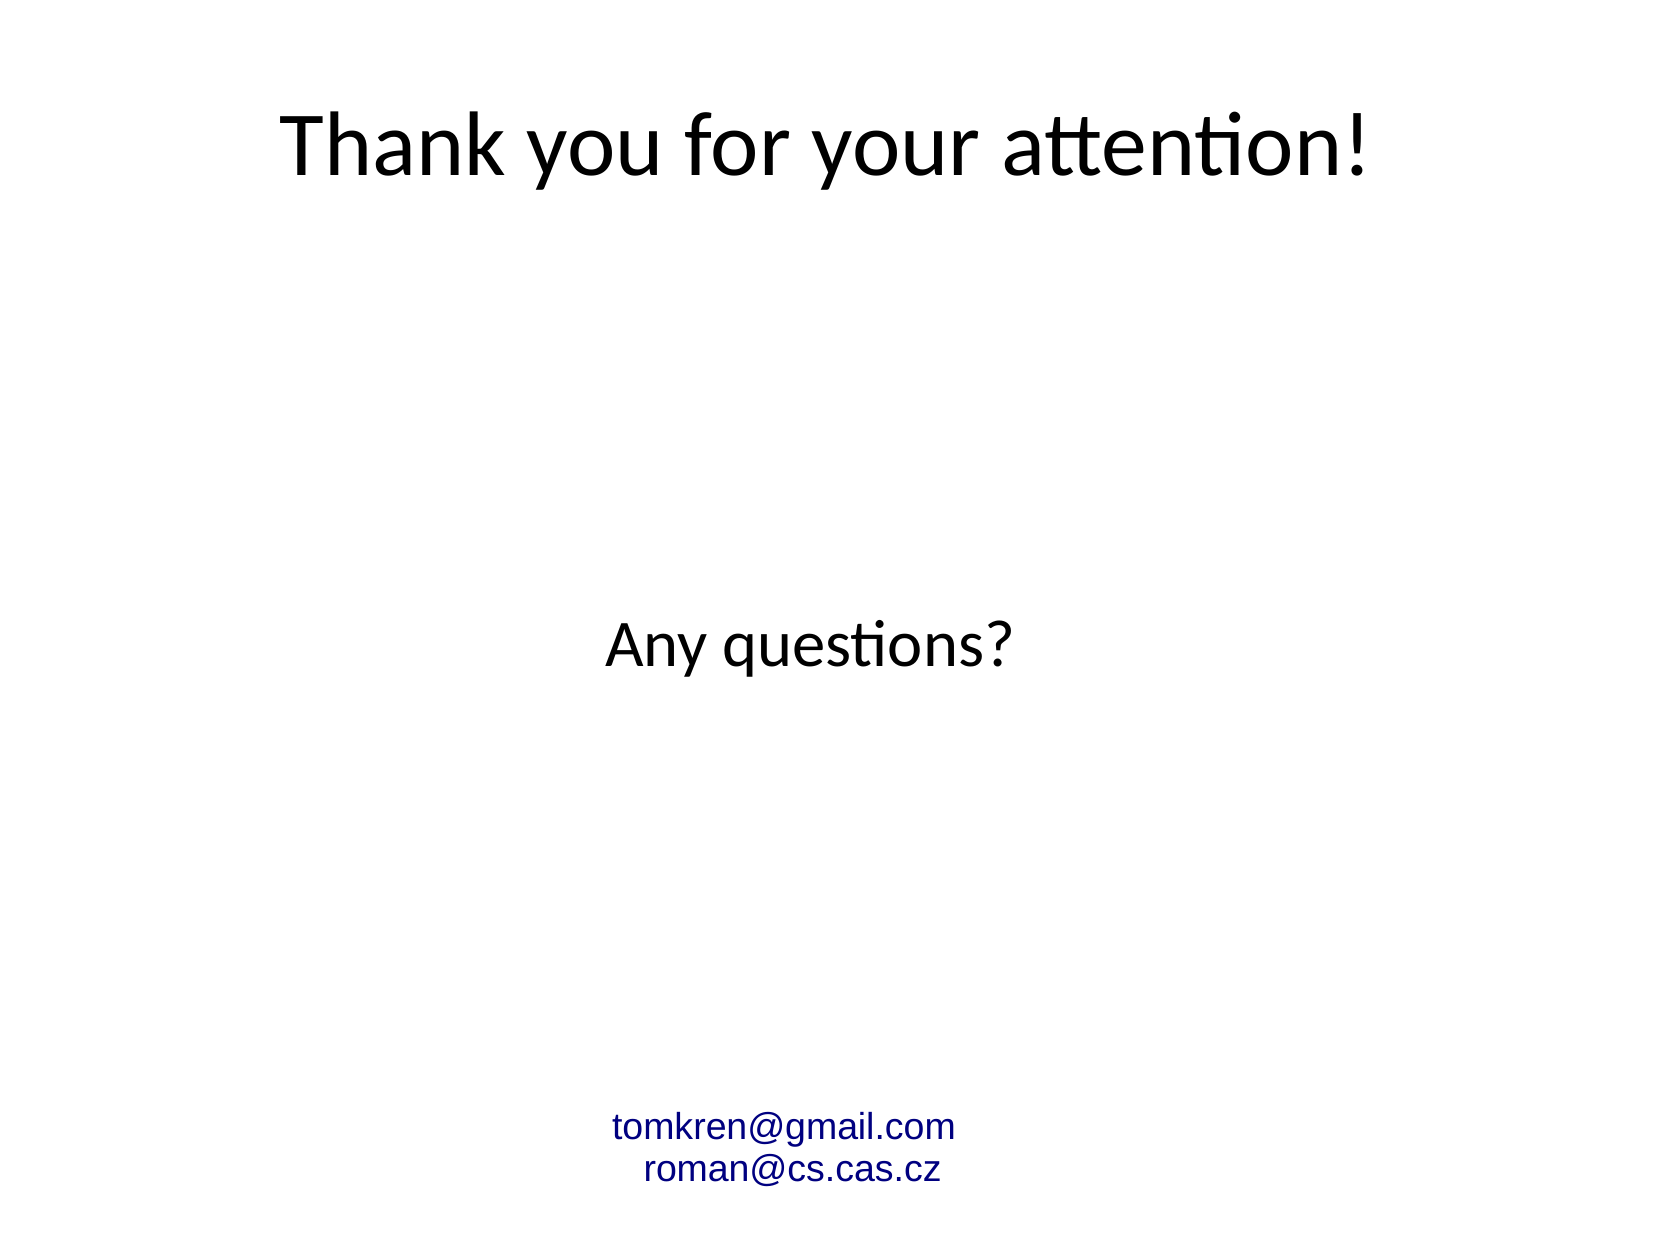

# Thank you for your attention!
Any questions?
tomkren@gmail.com
 roman@cs.cas.cz